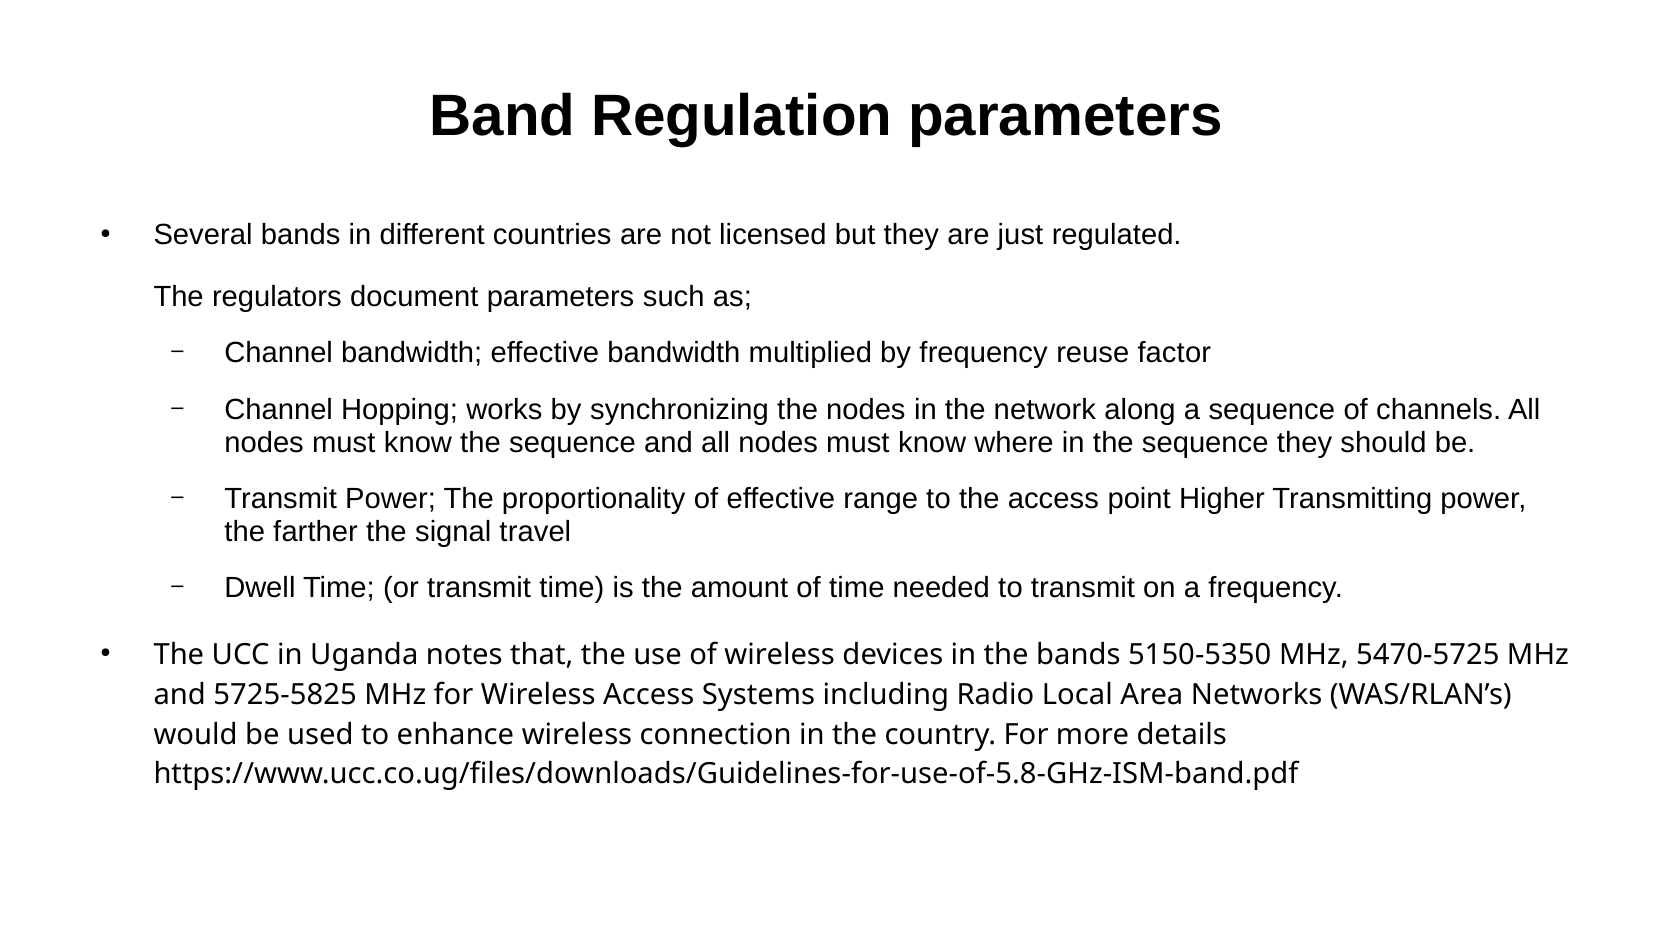

# Band Regulation parameters
Several bands in different countries are not licensed but they are just regulated.
The regulators document parameters such as;
Channel bandwidth; effective bandwidth multiplied by frequency reuse factor
Channel Hopping; works by synchronizing the nodes in the network along a sequence of channels. All nodes must know the sequence and all nodes must know where in the sequence they should be.
Transmit Power; The proportionality of effective range to the access point Higher Transmitting power, the farther the signal travel
Dwell Time; (or transmit time) is the amount of time needed to transmit on a frequency.
The UCC in Uganda notes that, the use of wireless devices in the bands 5150-5350 MHz, 5470-5725 MHz and 5725-5825 MHz for Wireless Access Systems including Radio Local Area Networks (WAS/RLAN’s) would be used to enhance wireless connection in the country. For more details https://www.ucc.co.ug/files/downloads/Guidelines-for-use-of-5.8-GHz-ISM-band.pdf